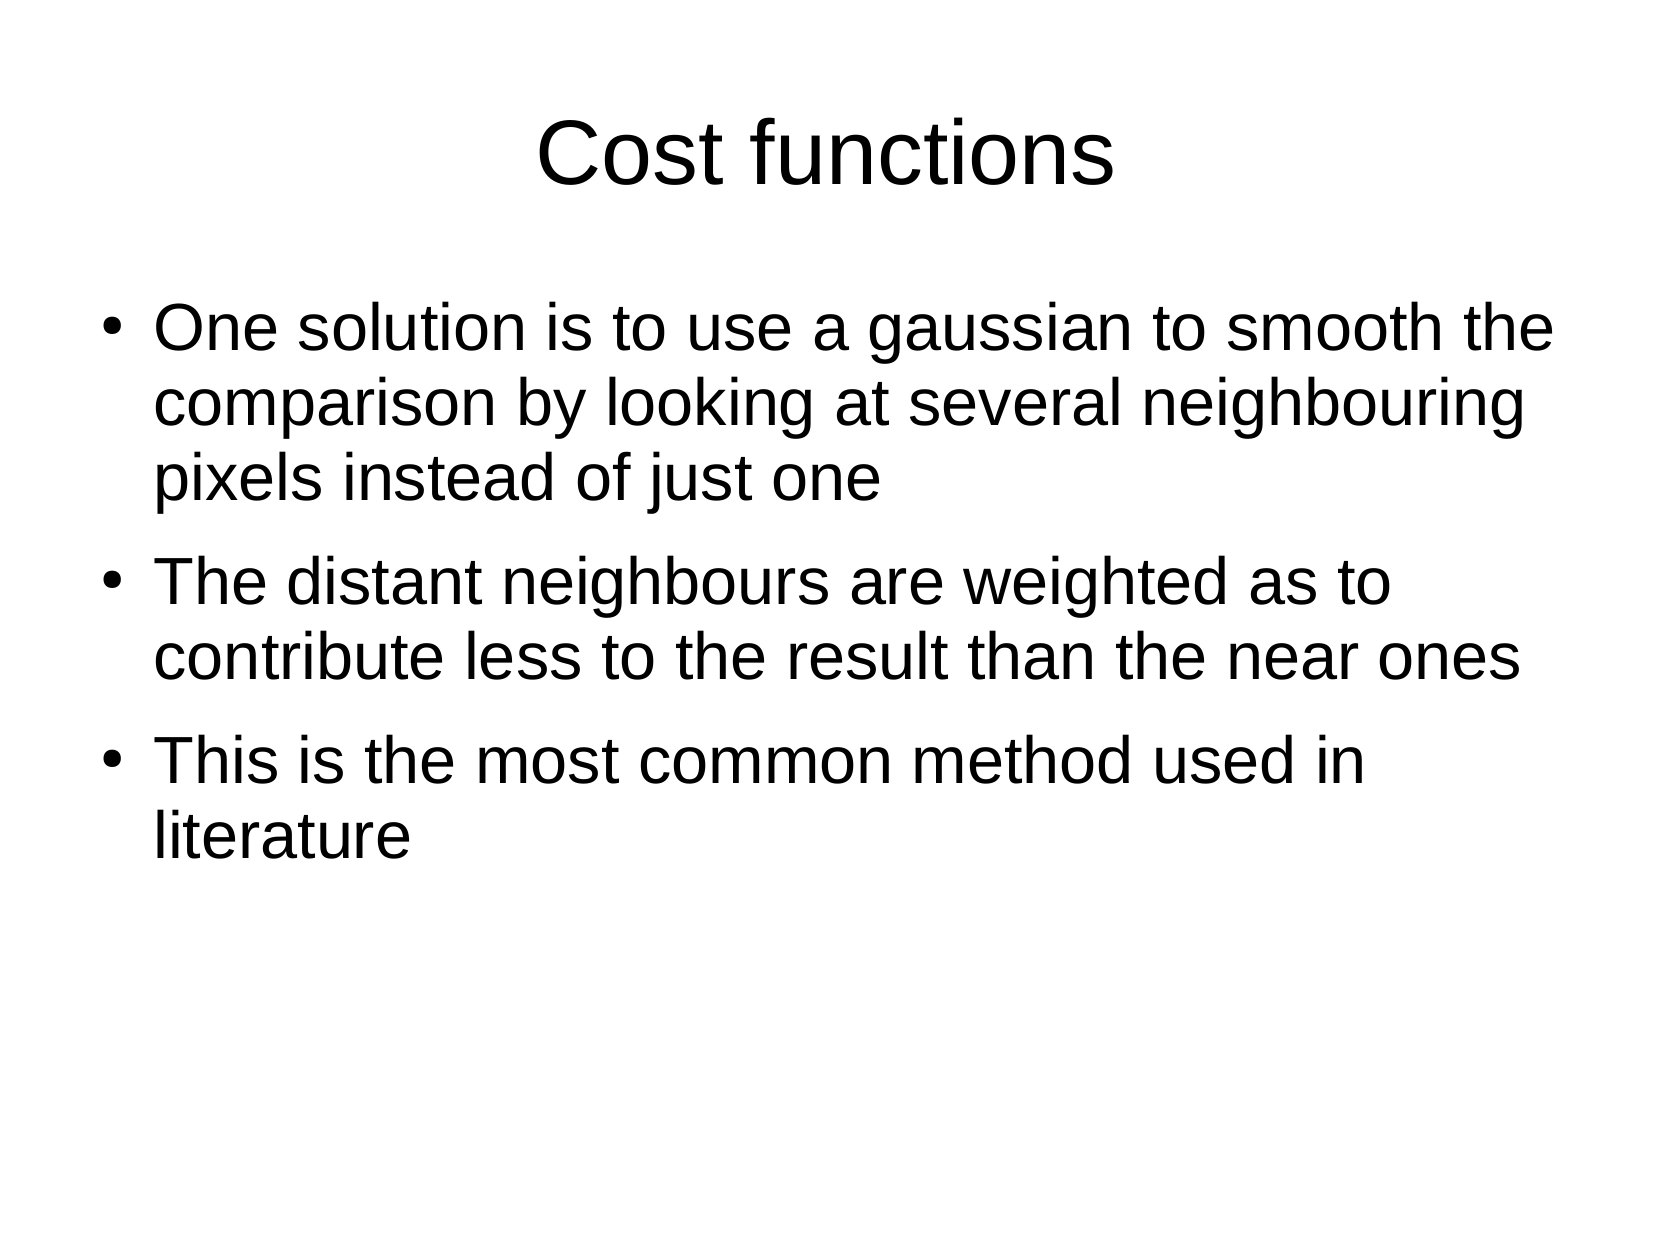

# Cost functions
One solution is to use a gaussian to smooth the comparison by looking at several neighbouring pixels instead of just one
The distant neighbours are weighted as to contribute less to the result than the near ones
This is the most common method used in literature